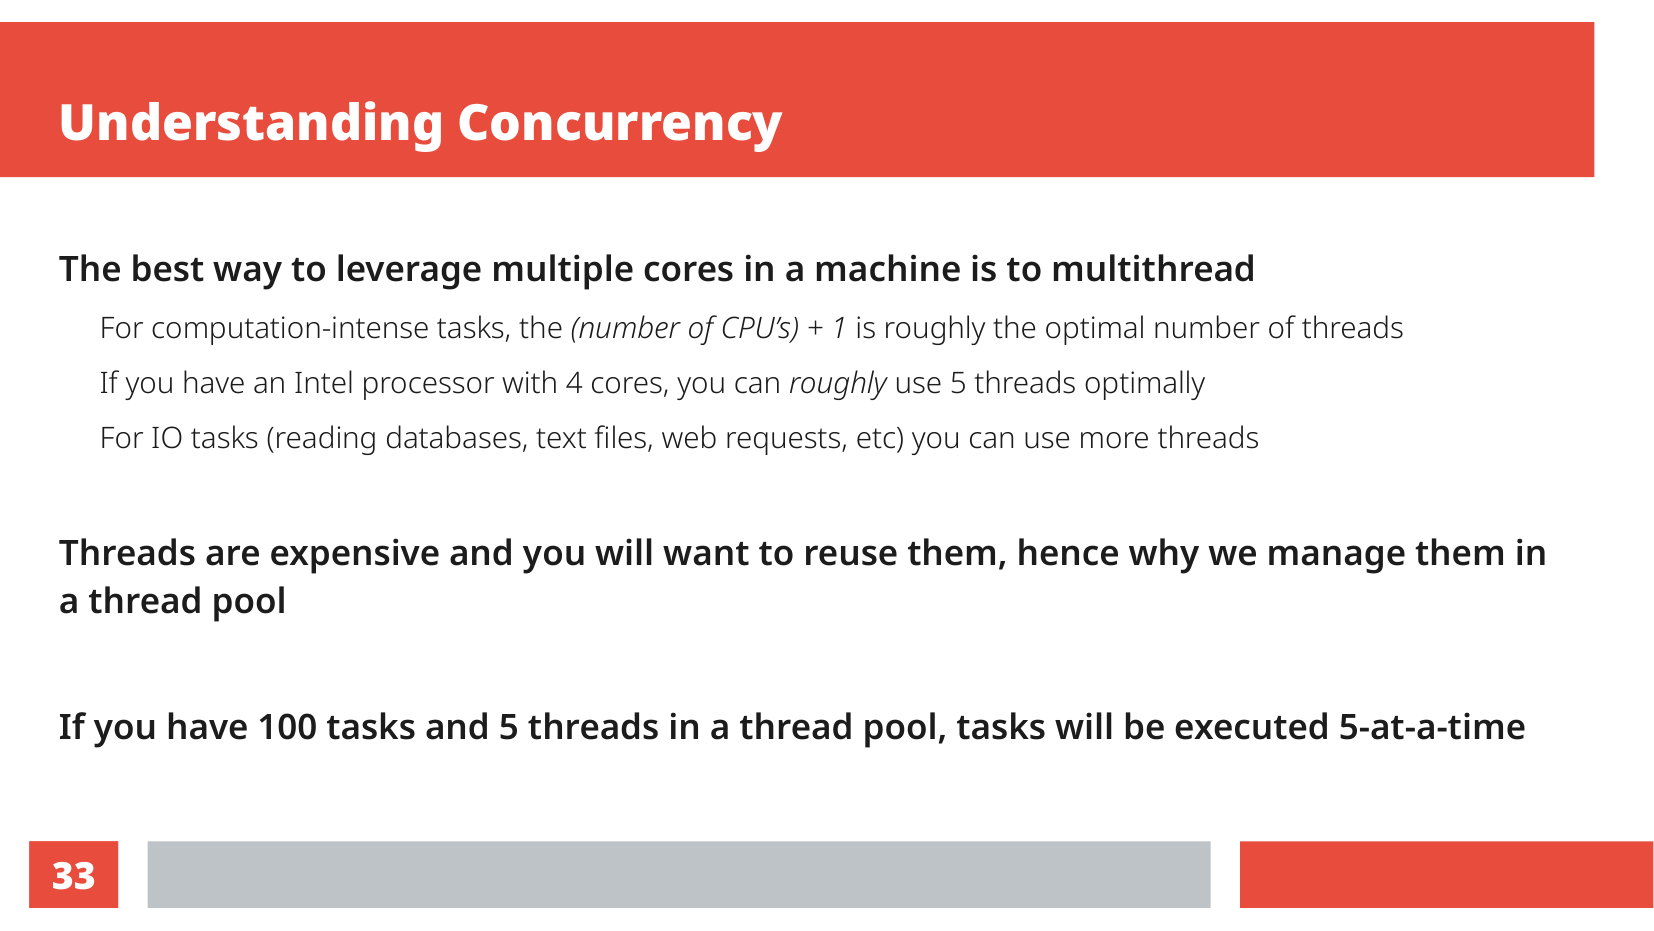

# Understanding Concurrency
The best way to leverage multiple cores in a machine is to multithread
For computation-intense tasks, the (number of CPU’s) + 1 is roughly the optimal number of threads
If you have an Intel processor with 4 cores, you can roughly use 5 threads optimally
For IO tasks (reading databases, text files, web requests, etc) you can use more threads
Threads are expensive and you will want to reuse them, hence why we manage them in a thread pool
If you have 100 tasks and 5 threads in a thread pool, tasks will be executed 5-at-a-time
33